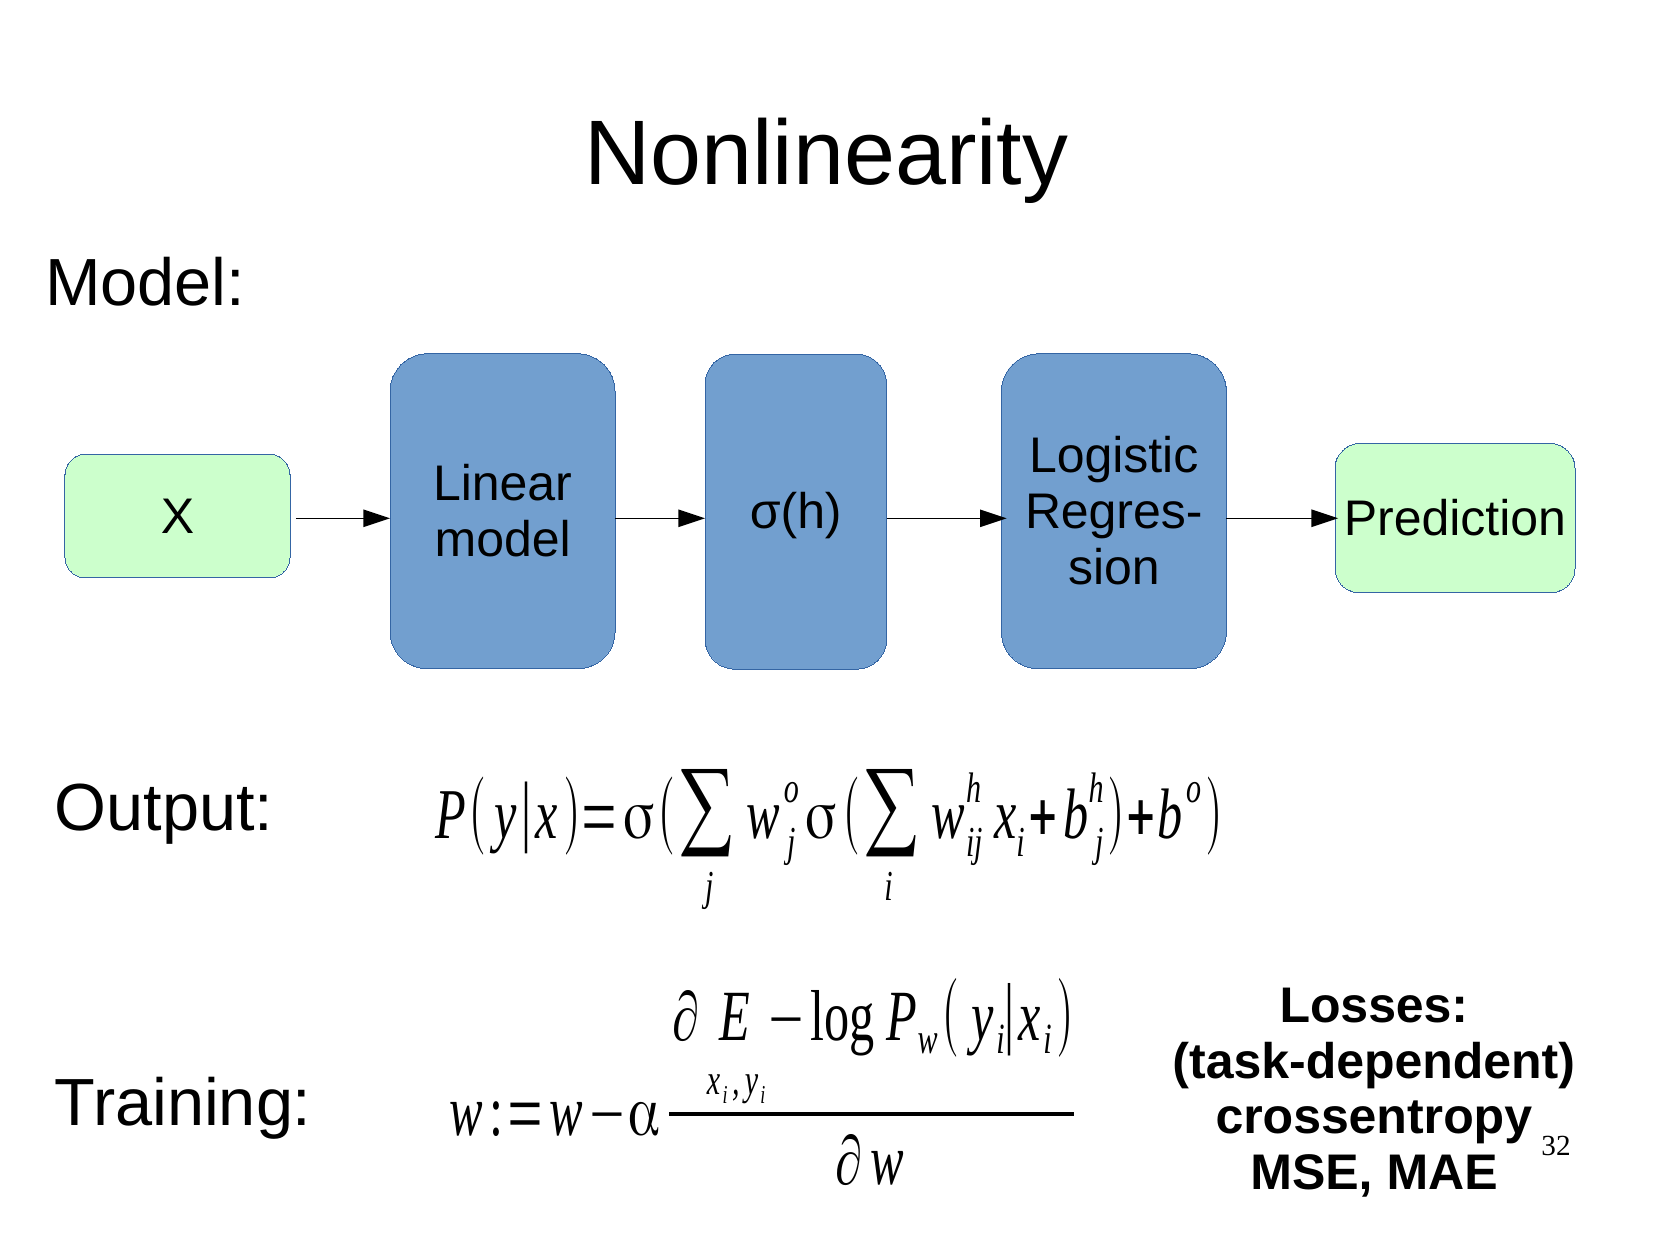

# Nonlinearity
Model:
Linear
model
Logistic
Regres-
sion
σ(h)
Prediction
X
Output:
Losses:
(task-dependent)
crossentropy
MSE, MAE
Training:
32